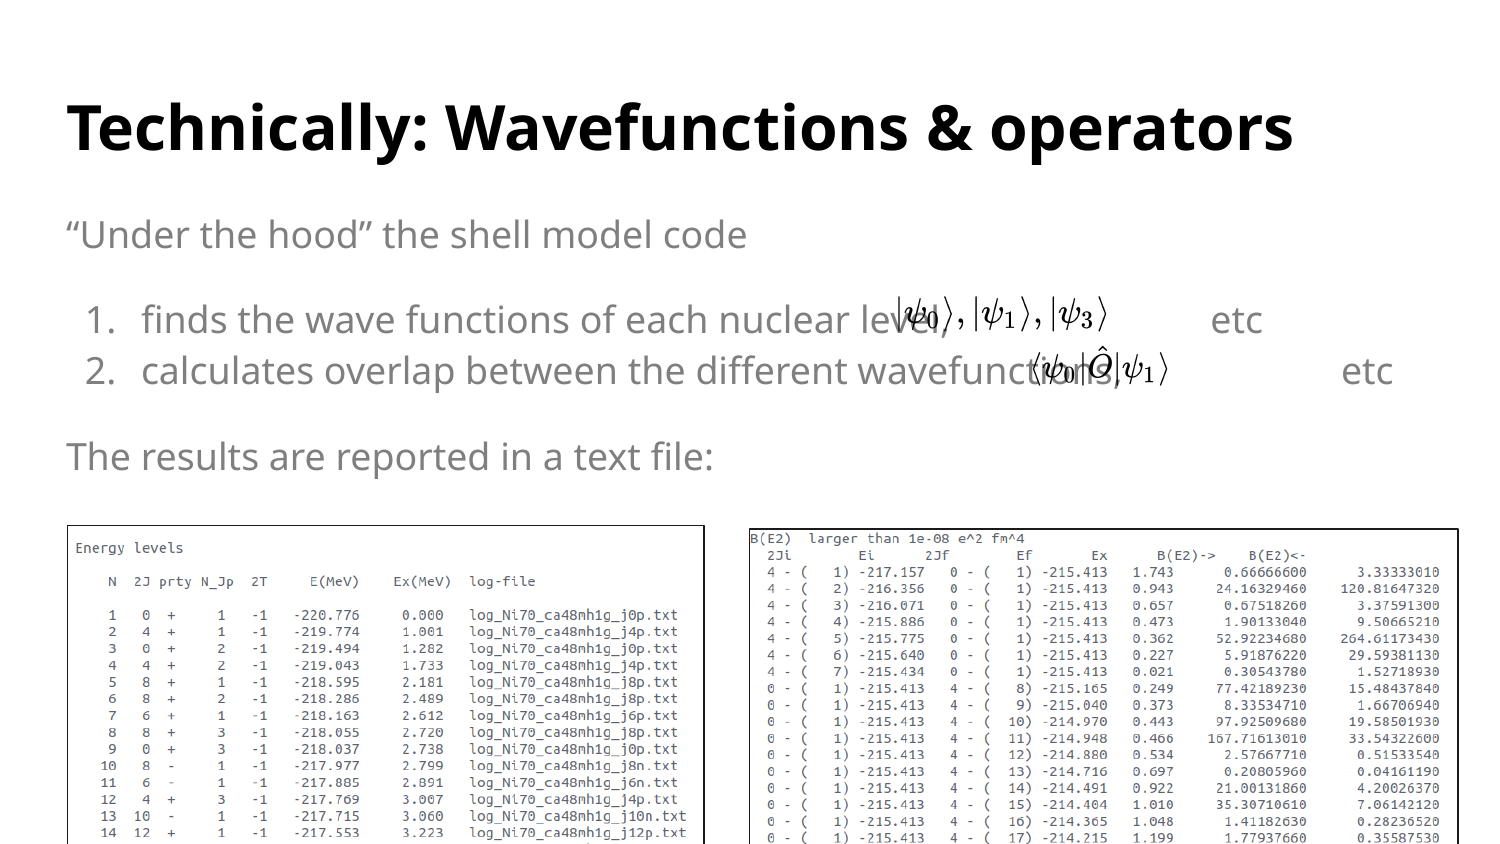

# Technically: Wavefunctions & operators
“Under the hood” the shell model code
finds the wave functions of each nuclear level,				 etc
calculates overlap between the different wavefunctions,			etc
The results are reported in a text file: